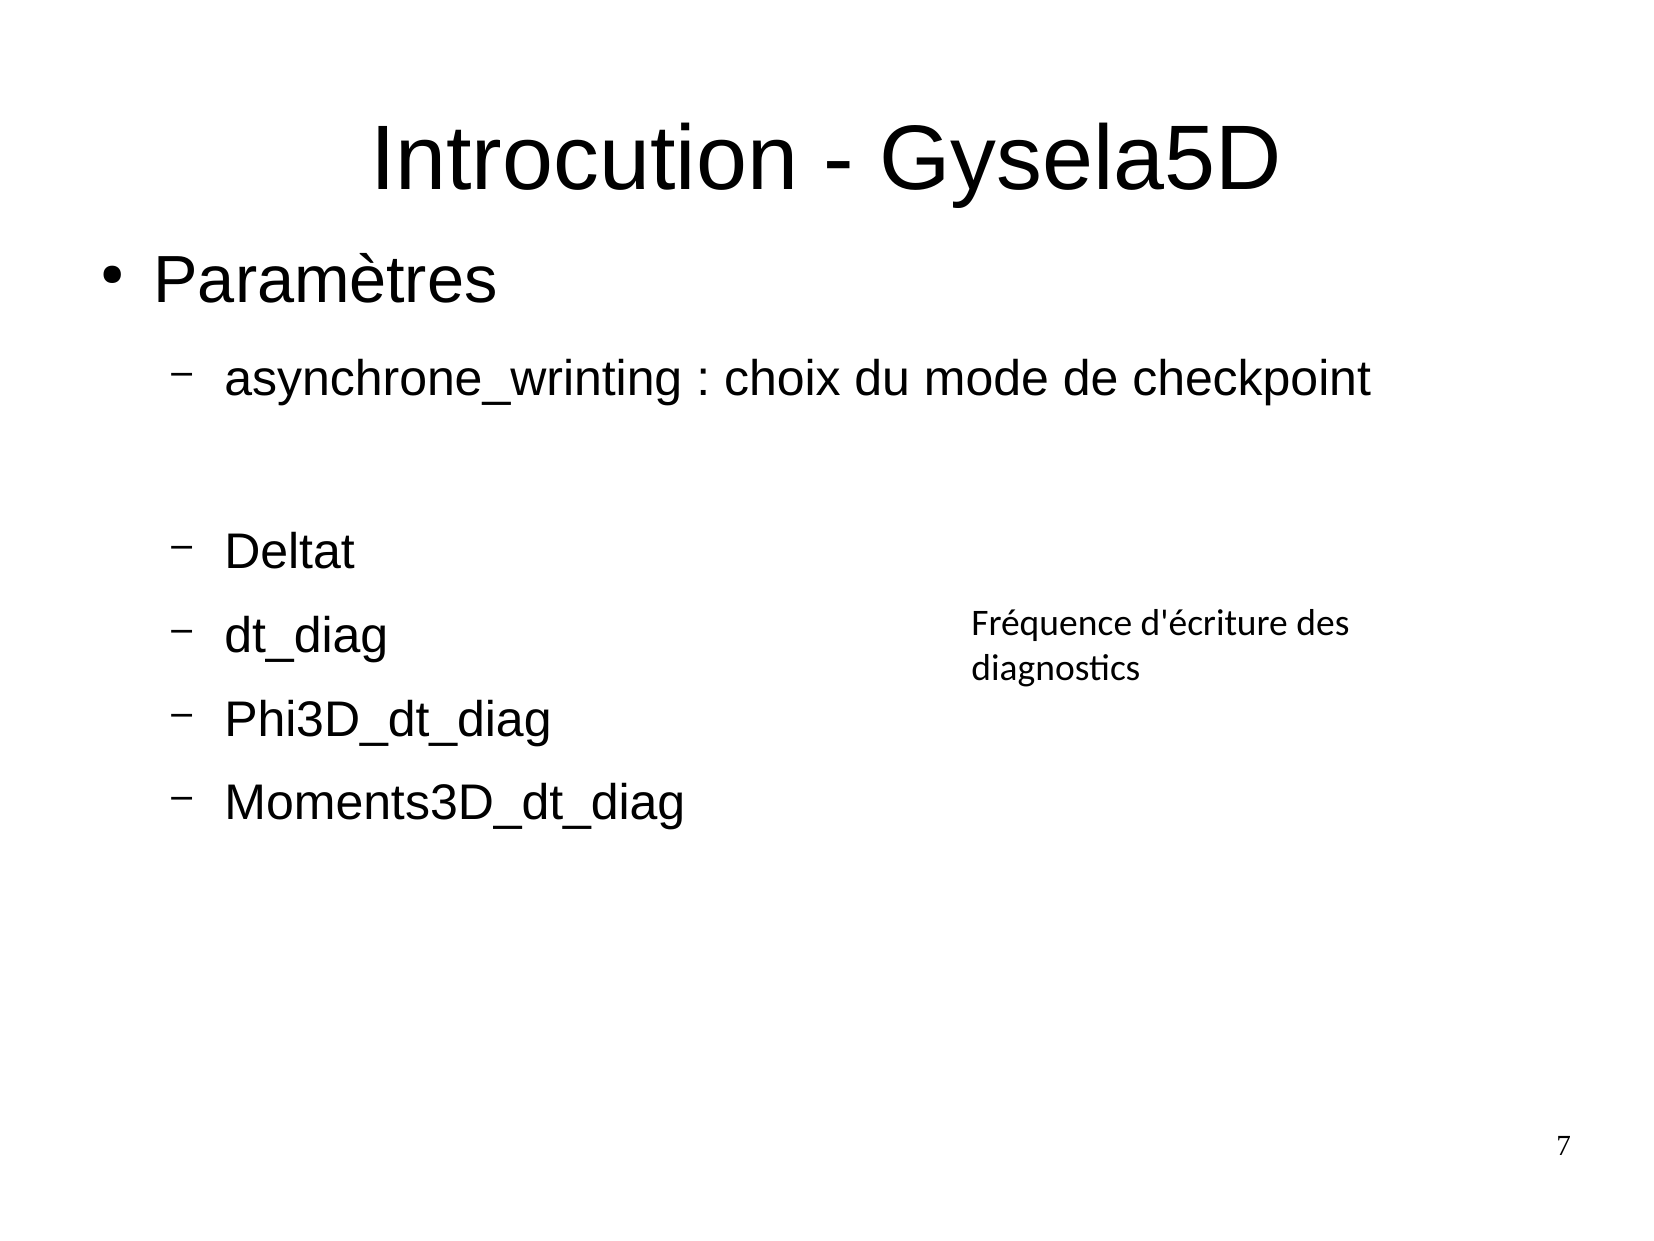

# Introcution - Gysela5D
Paramètres
asynchrone_wrinting : choix du mode de checkpoint
Deltat
dt_diag
Phi3D_dt_diag
Moments3D_dt_diag
Fréquence d'écriture des diagnostics
7